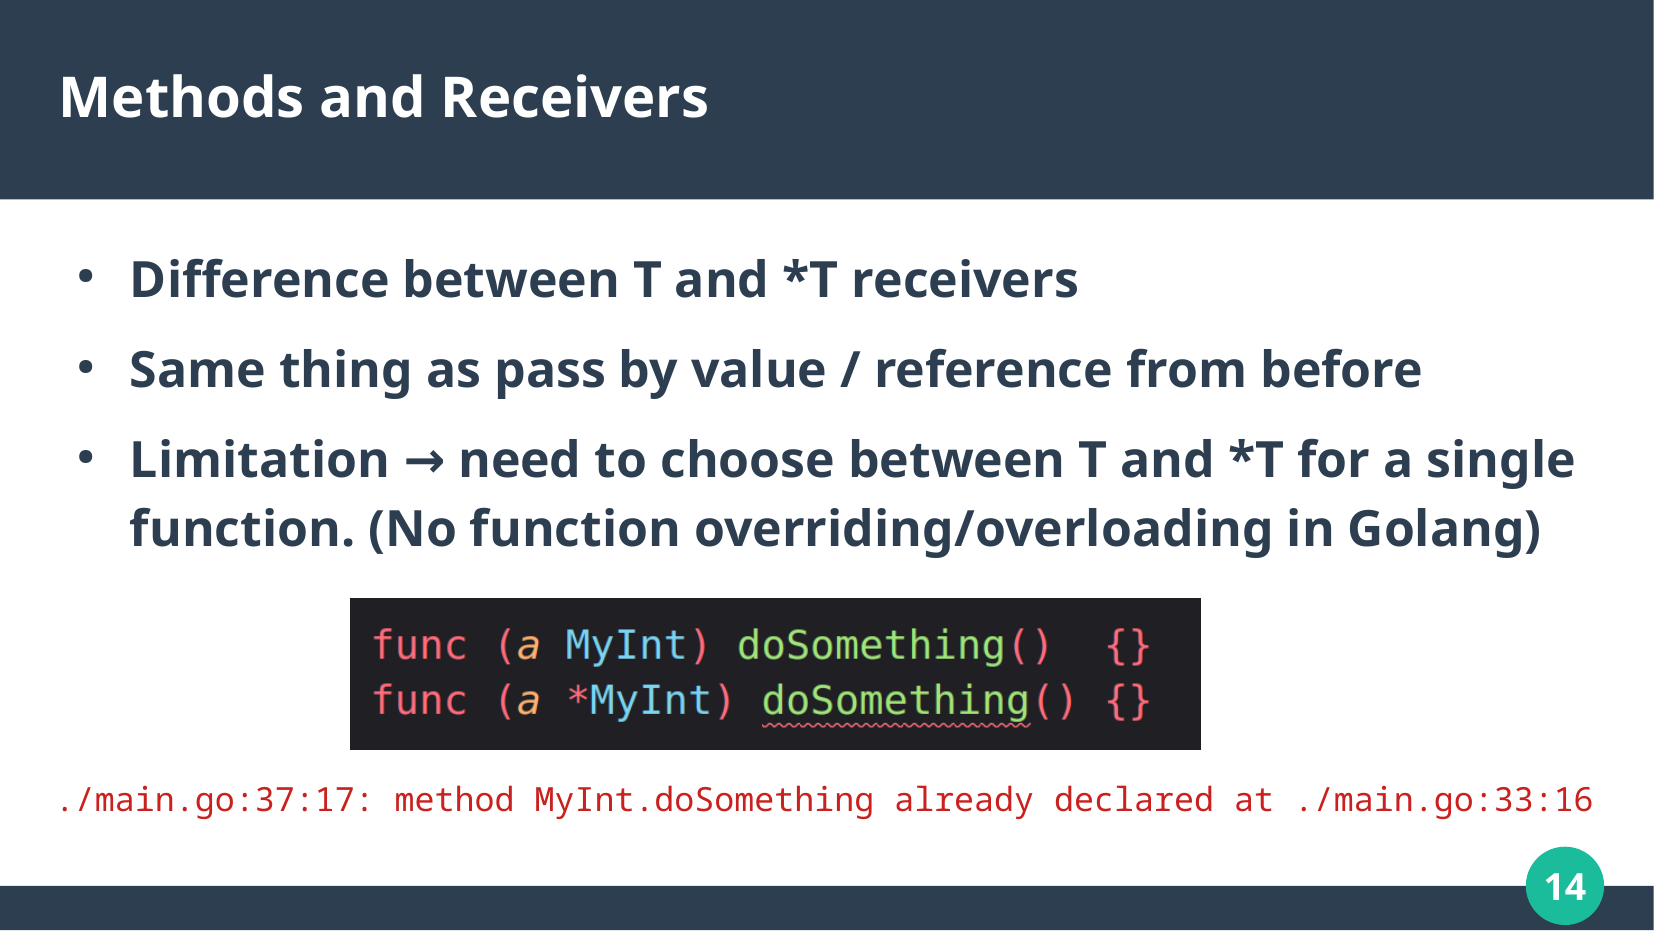

# Methods and Receivers
Difference between T and *T receivers
Same thing as pass by value / reference from before
Limitation → need to choose between T and *T for a single function. (No function overriding/overloading in Golang)
./main.go:37:17: method MyInt.doSomething already declared at ./main.go:33:16